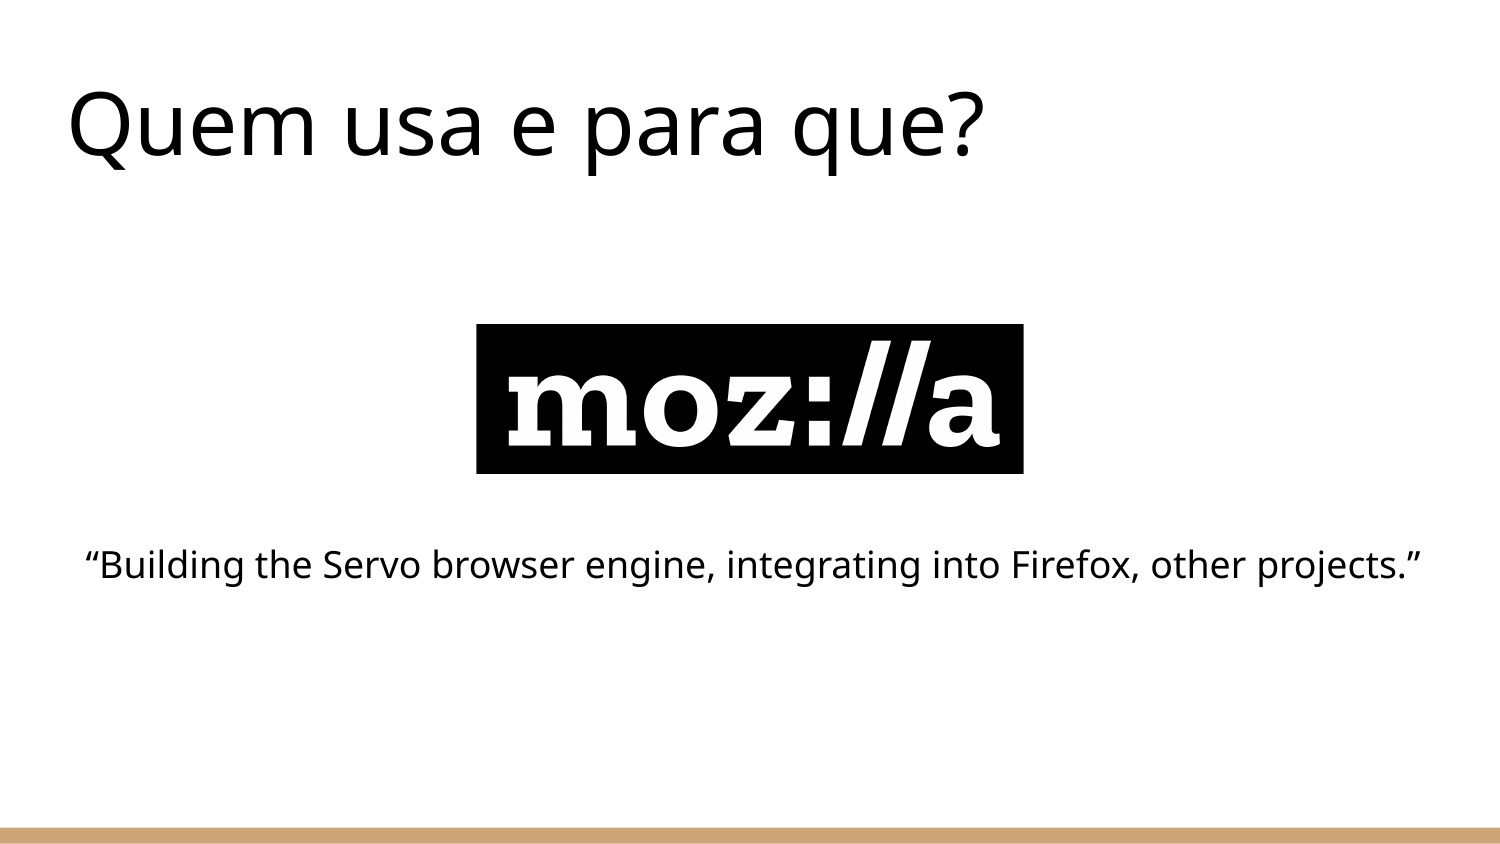

# Quem usa e para que?
“Building the Servo browser engine, integrating into Firefox, other projects.”